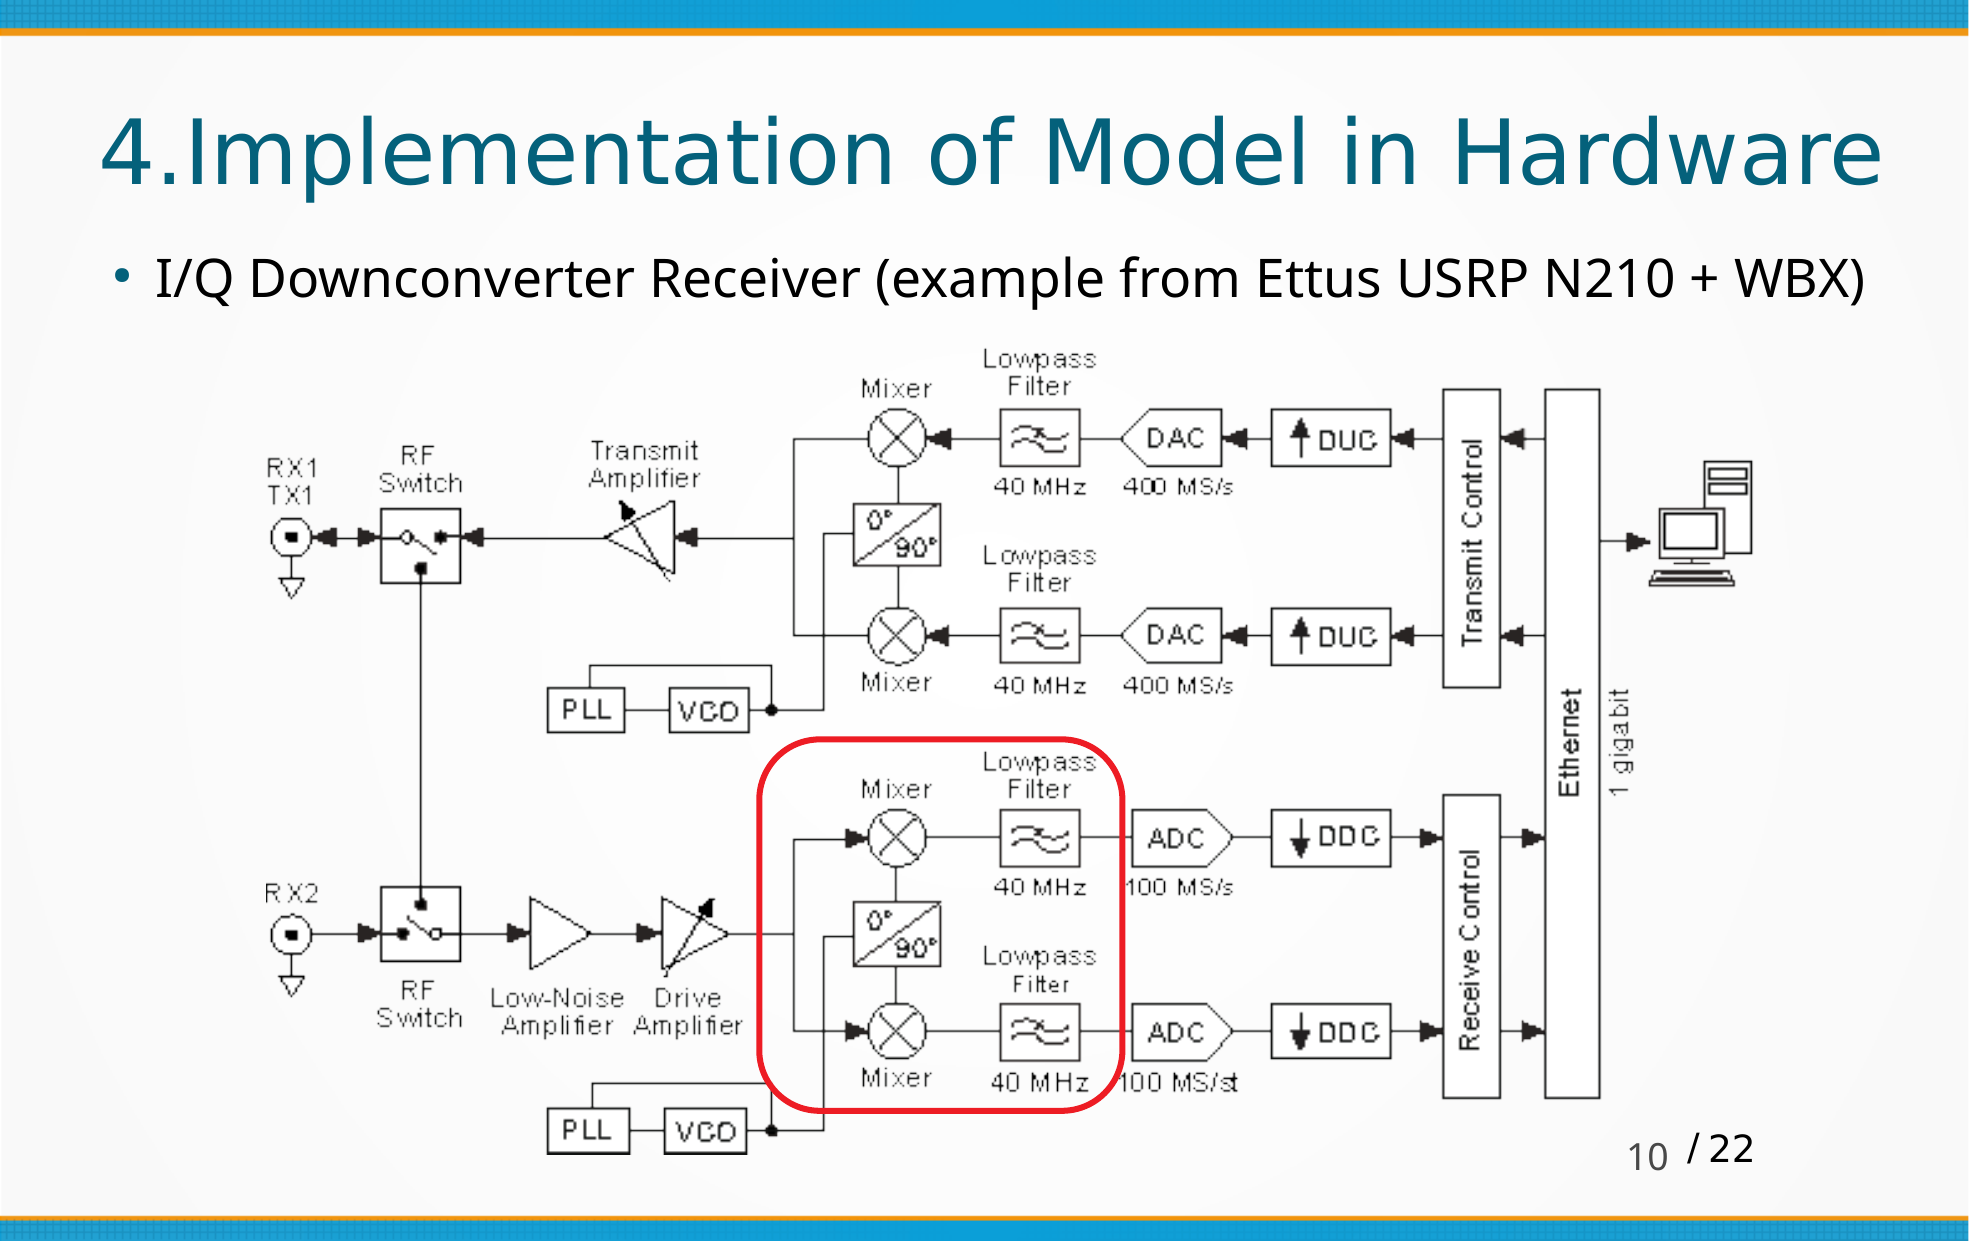

# 4.Implementation of Model in Hardware
I/Q Downconverter Receiver (example from Ettus USRP N210 + WBX)
10